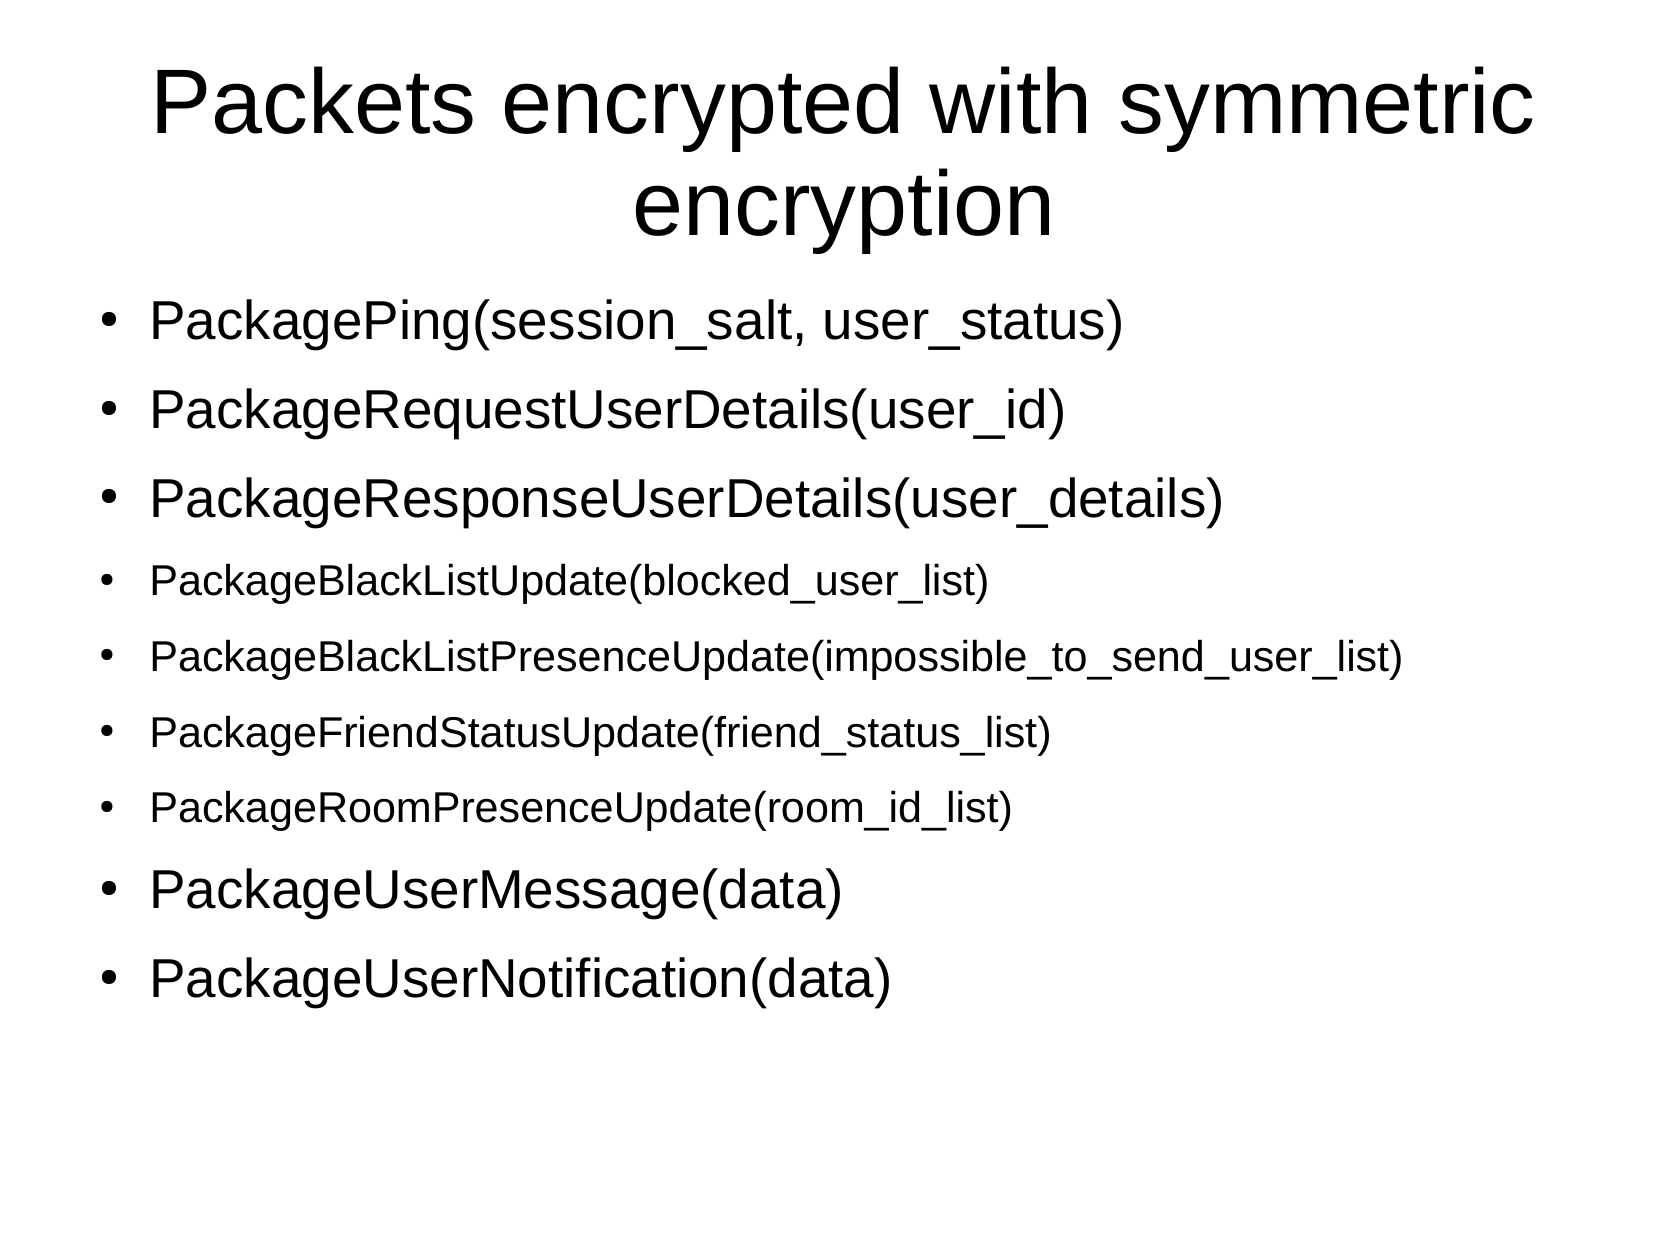

# Packets encrypted with symmetric encryption
PackagePing(session_salt, user_status)
PackageRequestUserDetails(user_id)
PackageResponseUserDetails(user_details)
PackageBlackListUpdate(blocked_user_list)
PackageBlackListPresenceUpdate(impossible_to_send_user_list)
PackageFriendStatusUpdate(friend_status_list)
PackageRoomPresenceUpdate(room_id_list)
PackageUserMessage(data)
PackageUserNotification(data)